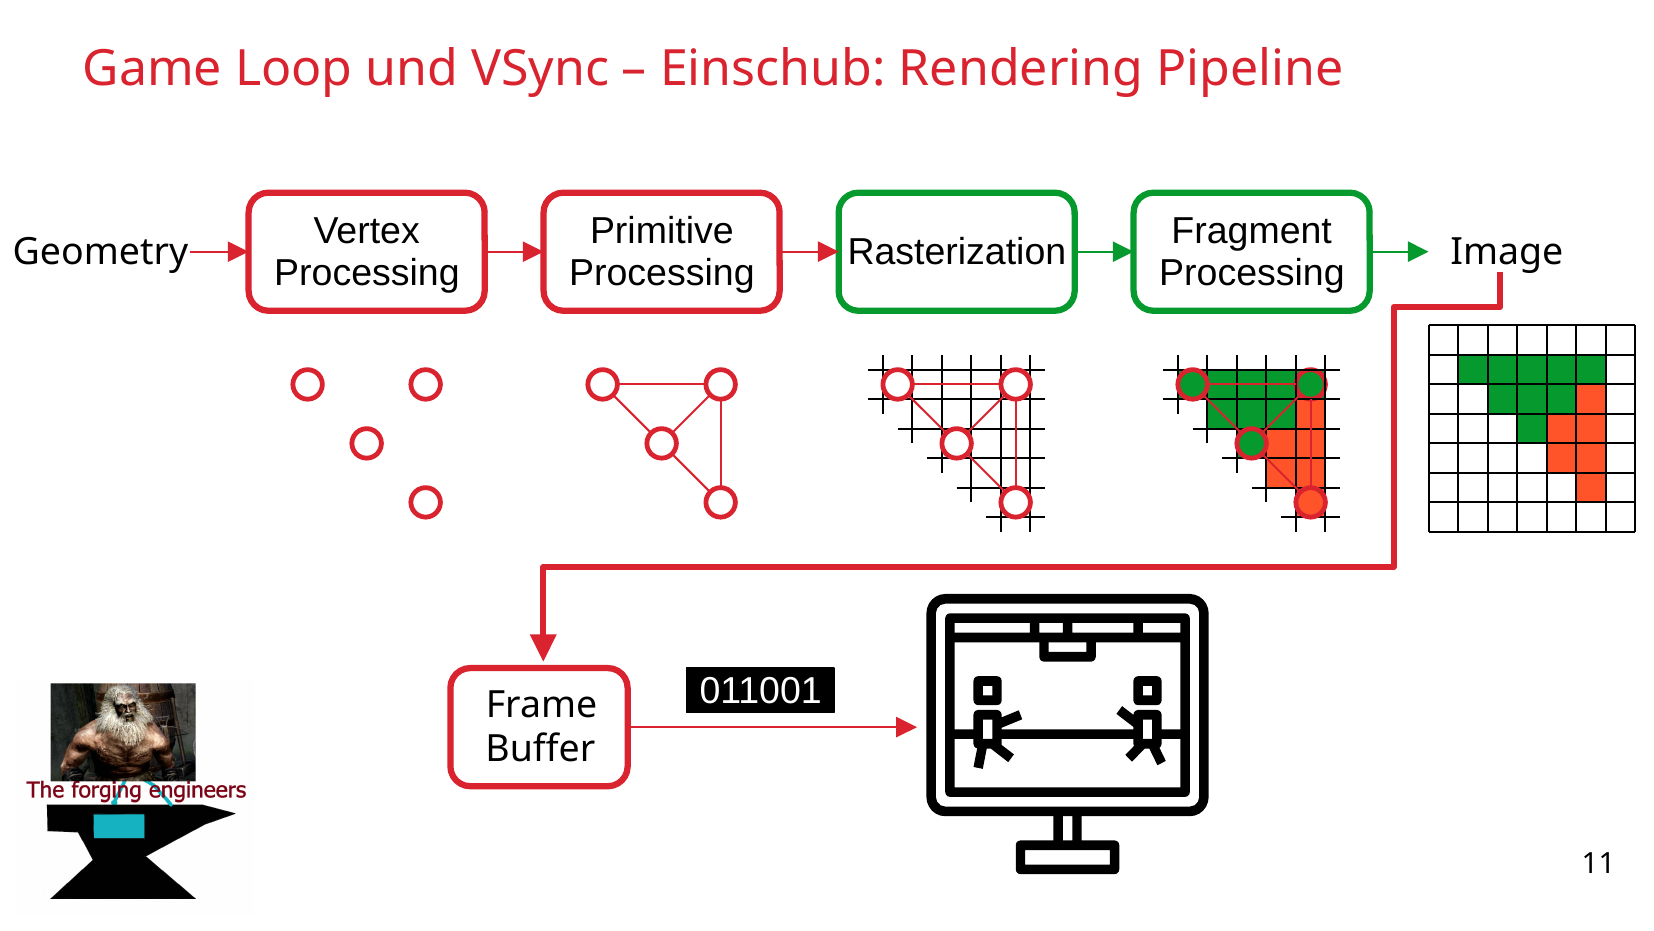

# Game Loop und VSync – Einschub: Rendering Pipeline